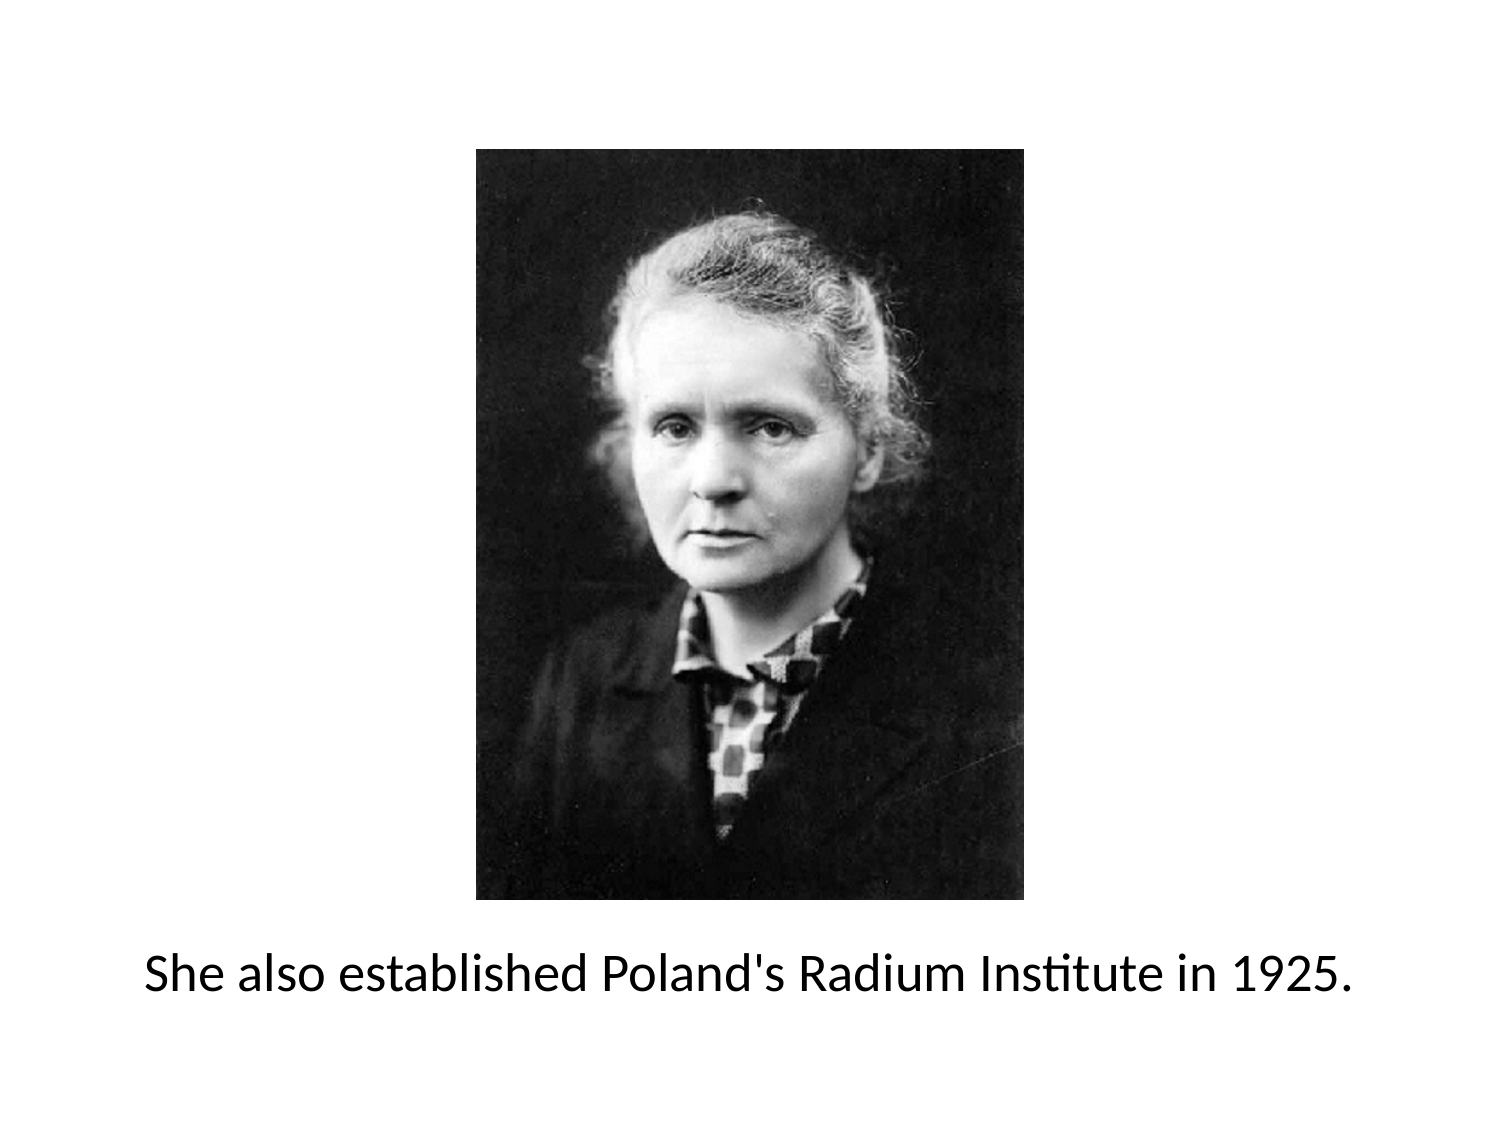

She also established Poland's Radium Institute in 1925.